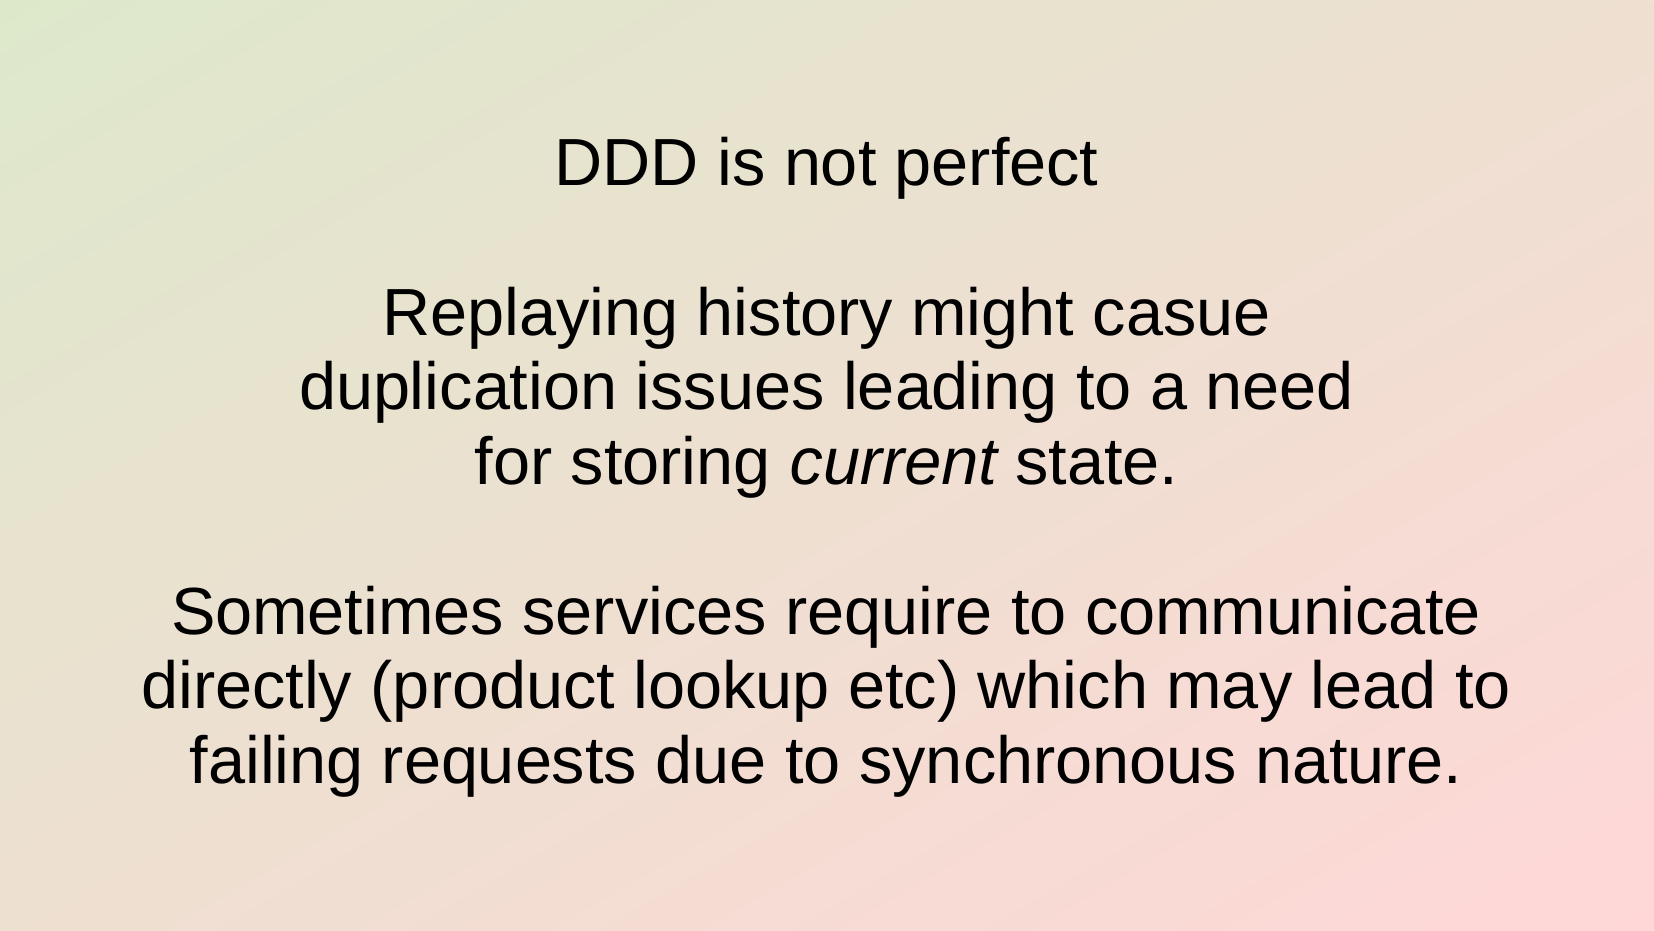

# DDD is not perfect
Replaying history might casue
duplication issues leading to a need
for storing current state.
Sometimes services require to communicate directly (product lookup etc) which may lead to failing requests due to synchronous nature.